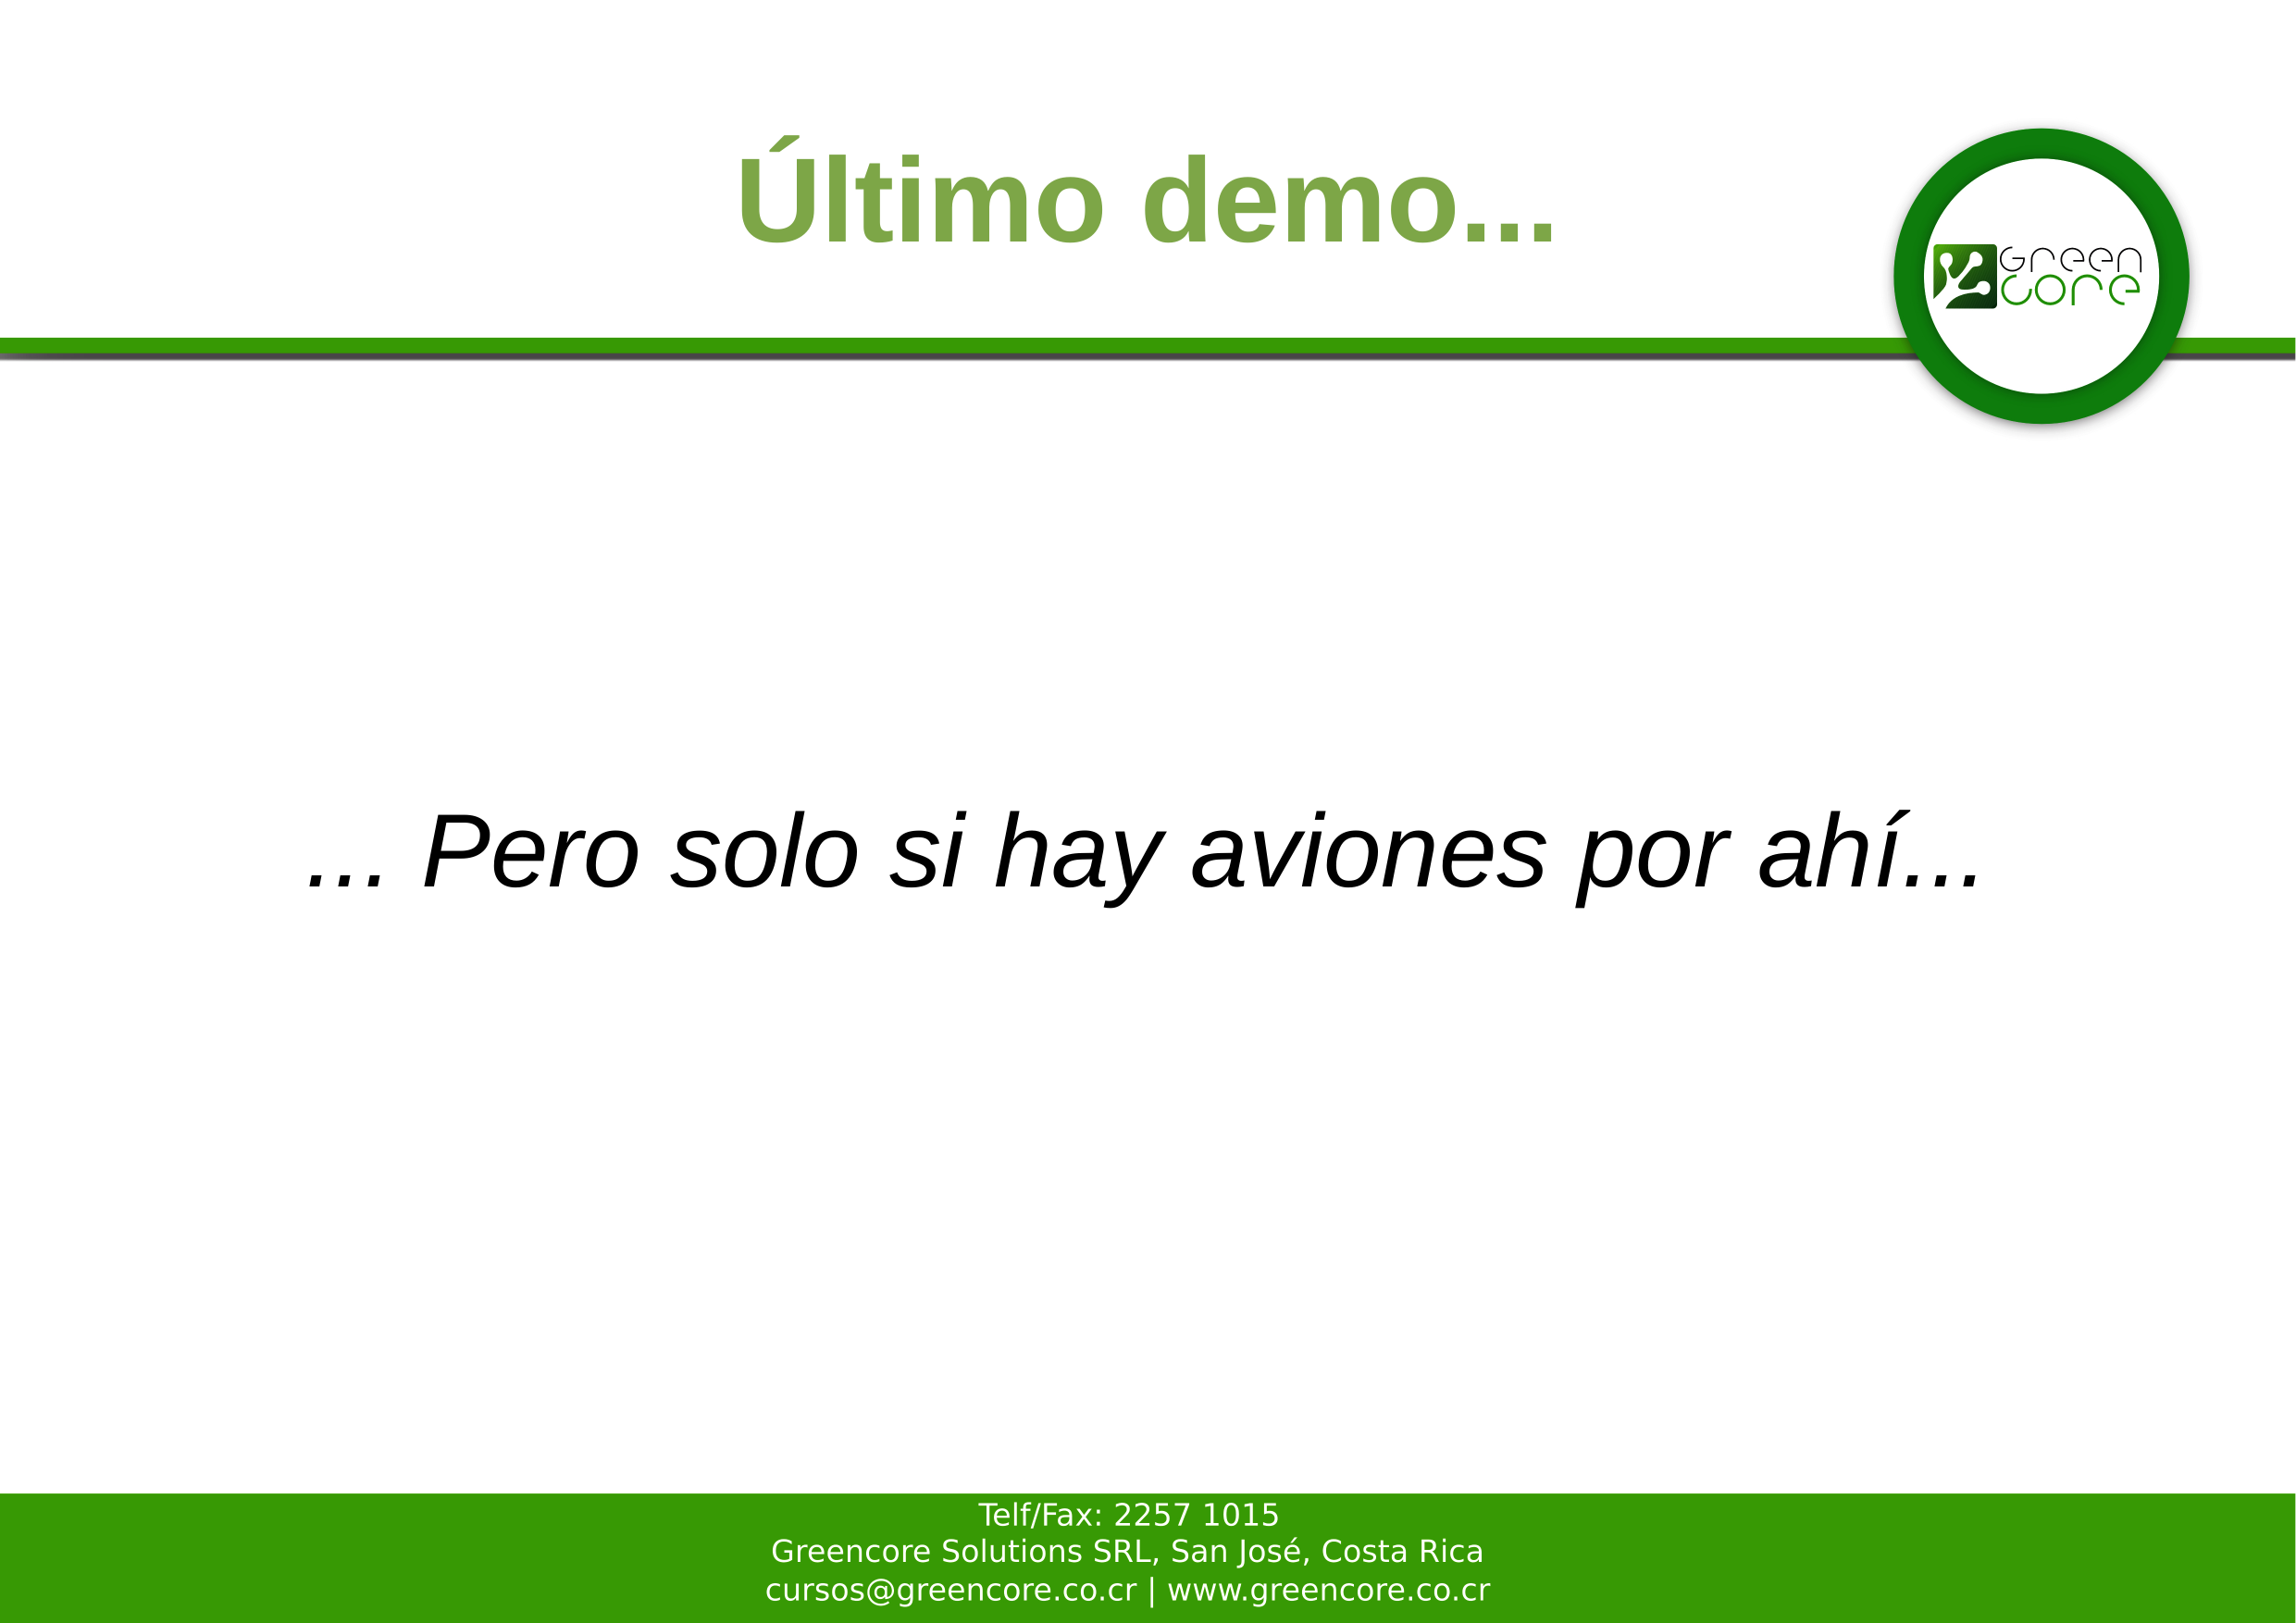

# Último demo...
... Pero solo si hay aviones por ahí...